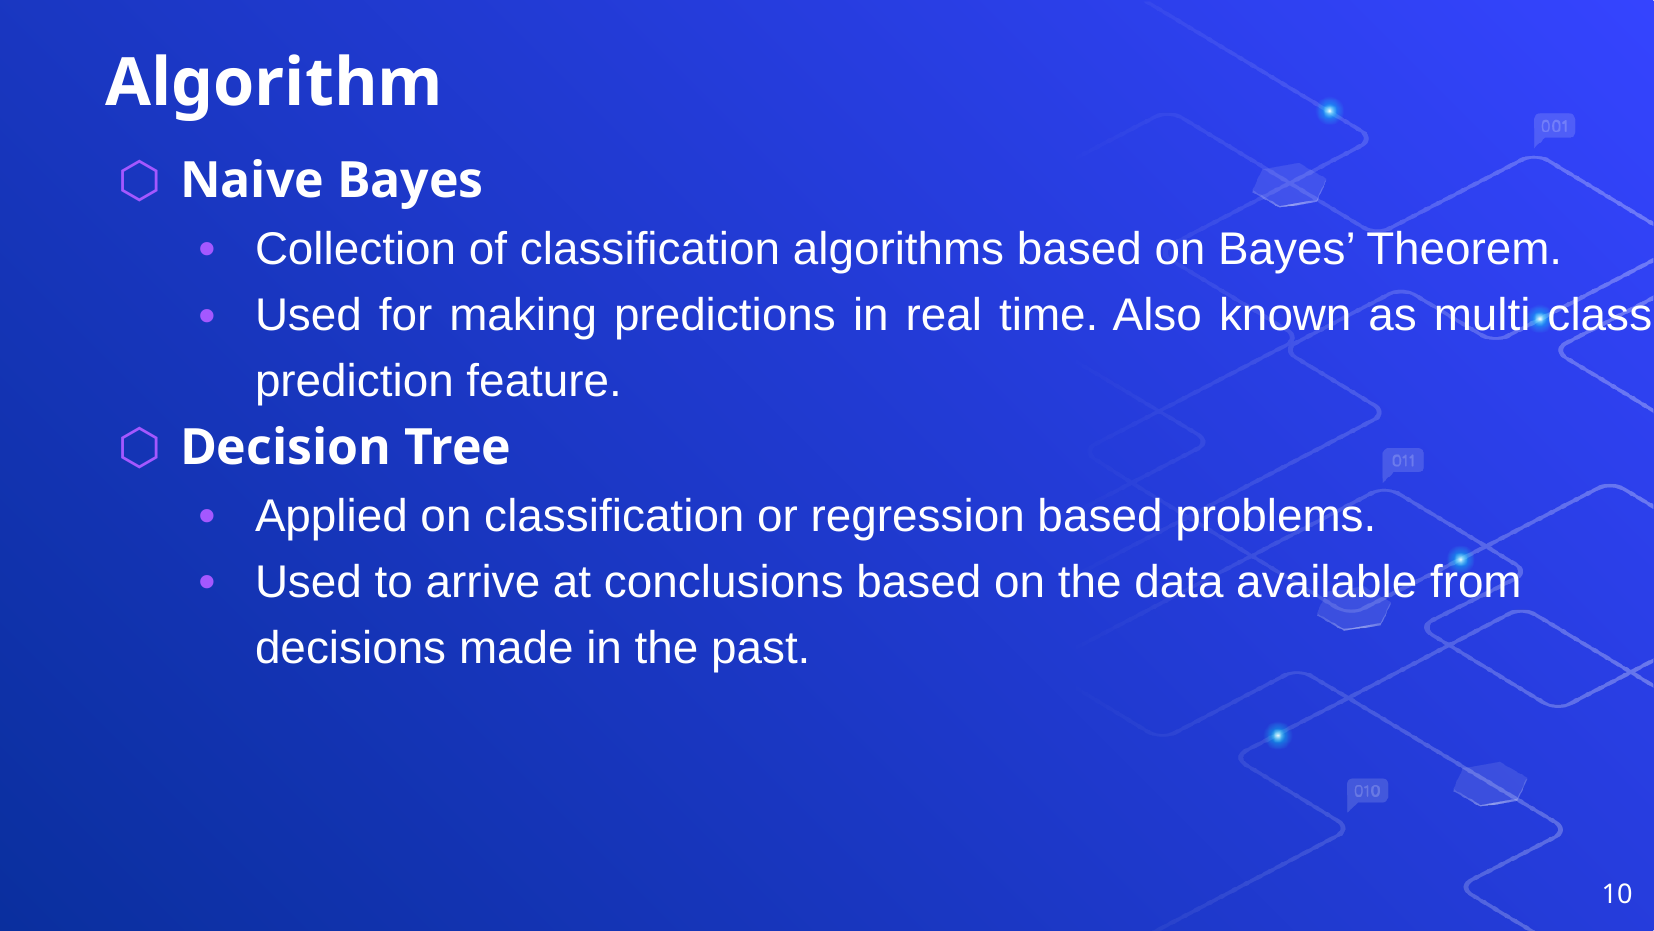

# Algorithm
Naive Bayes
Collection of classification algorithms based on Bayes’ Theorem.
Used for making predictions in real time. Also known as multi class prediction feature.
Decision Tree
Applied on classification or regression based problems.
Used to arrive at conclusions based on the data available from decisions made in the past.